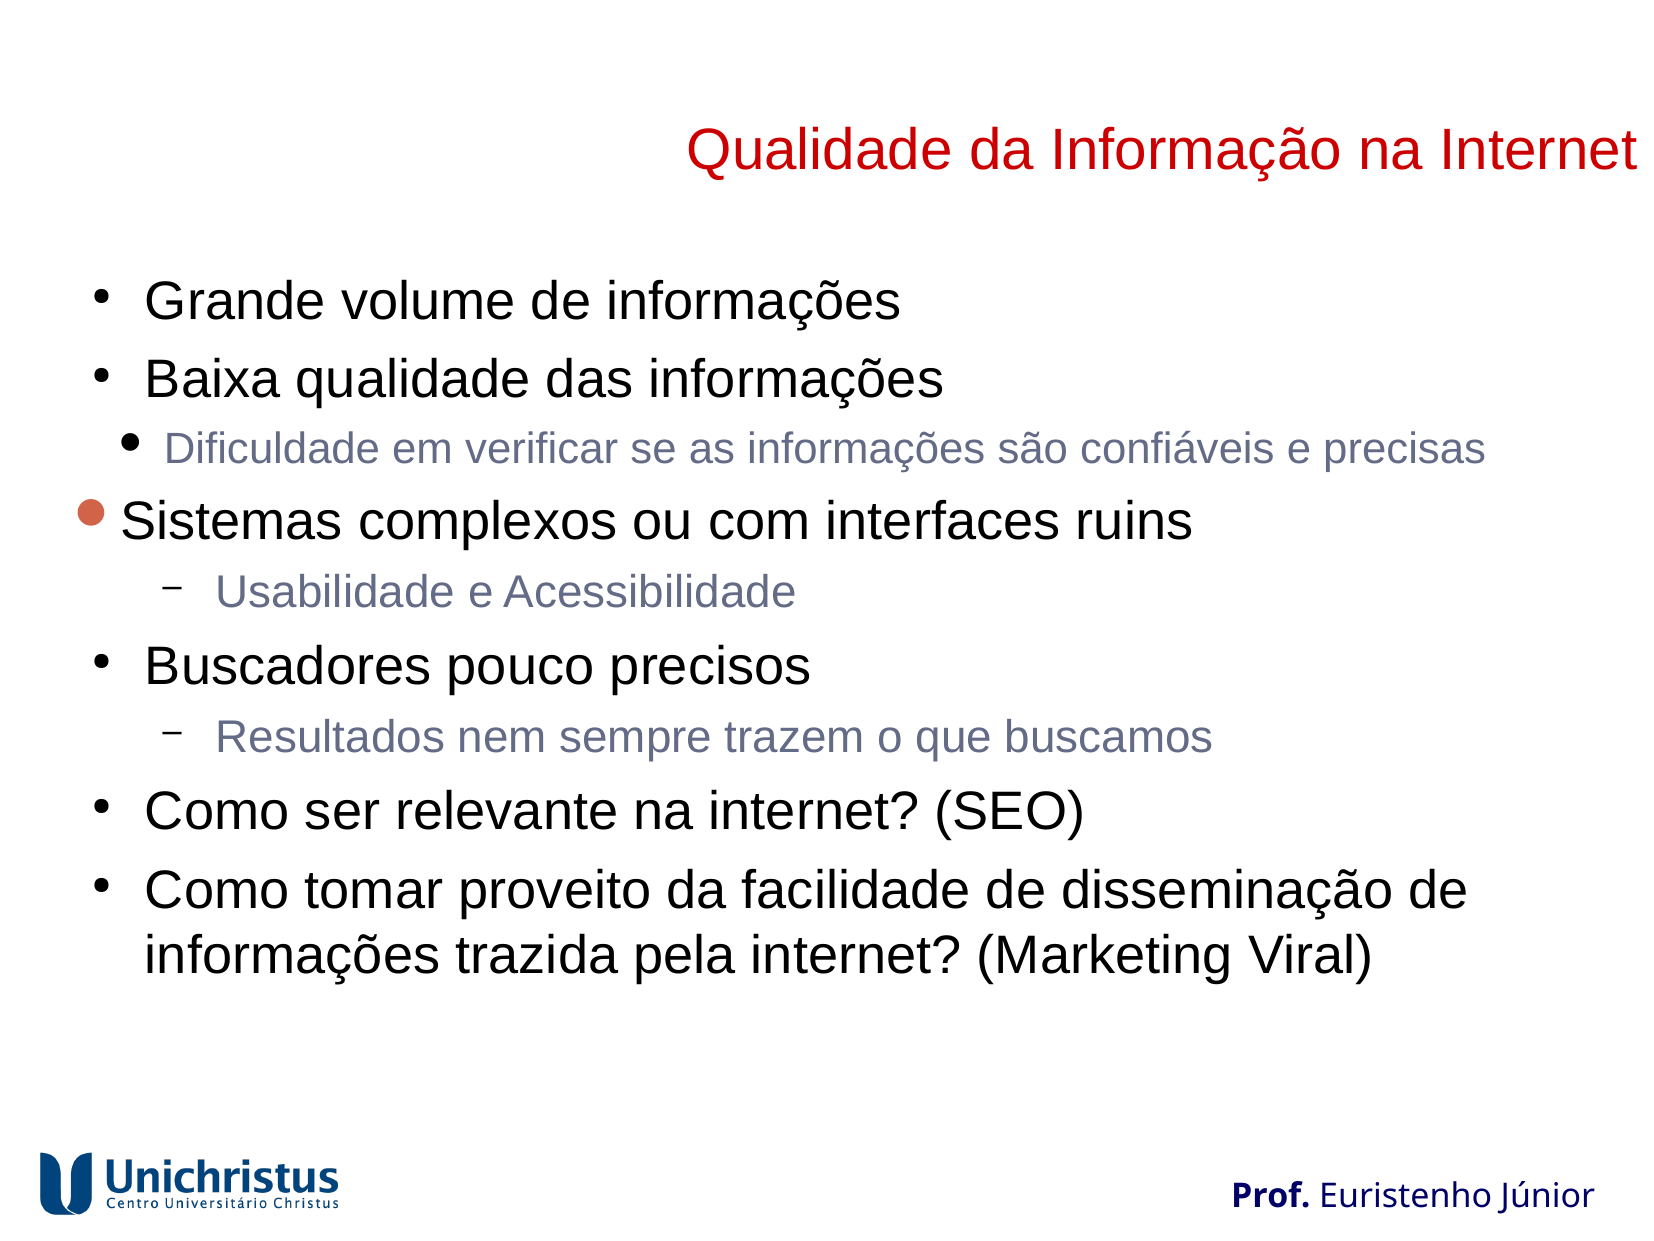

Qualidade da Informação na Internet
Grande volume de informações
Baixa qualidade das informações
Dificuldade em verificar se as informações são confiáveis e precisas
Sistemas complexos ou com interfaces ruins
Usabilidade e Acessibilidade
Buscadores pouco precisos
Resultados nem sempre trazem o que buscamos
Como ser relevante na internet? (SEO)
Como tomar proveito da facilidade de disseminação de informações trazida pela internet? (Marketing Viral)
Prof. Euristenho Júnior